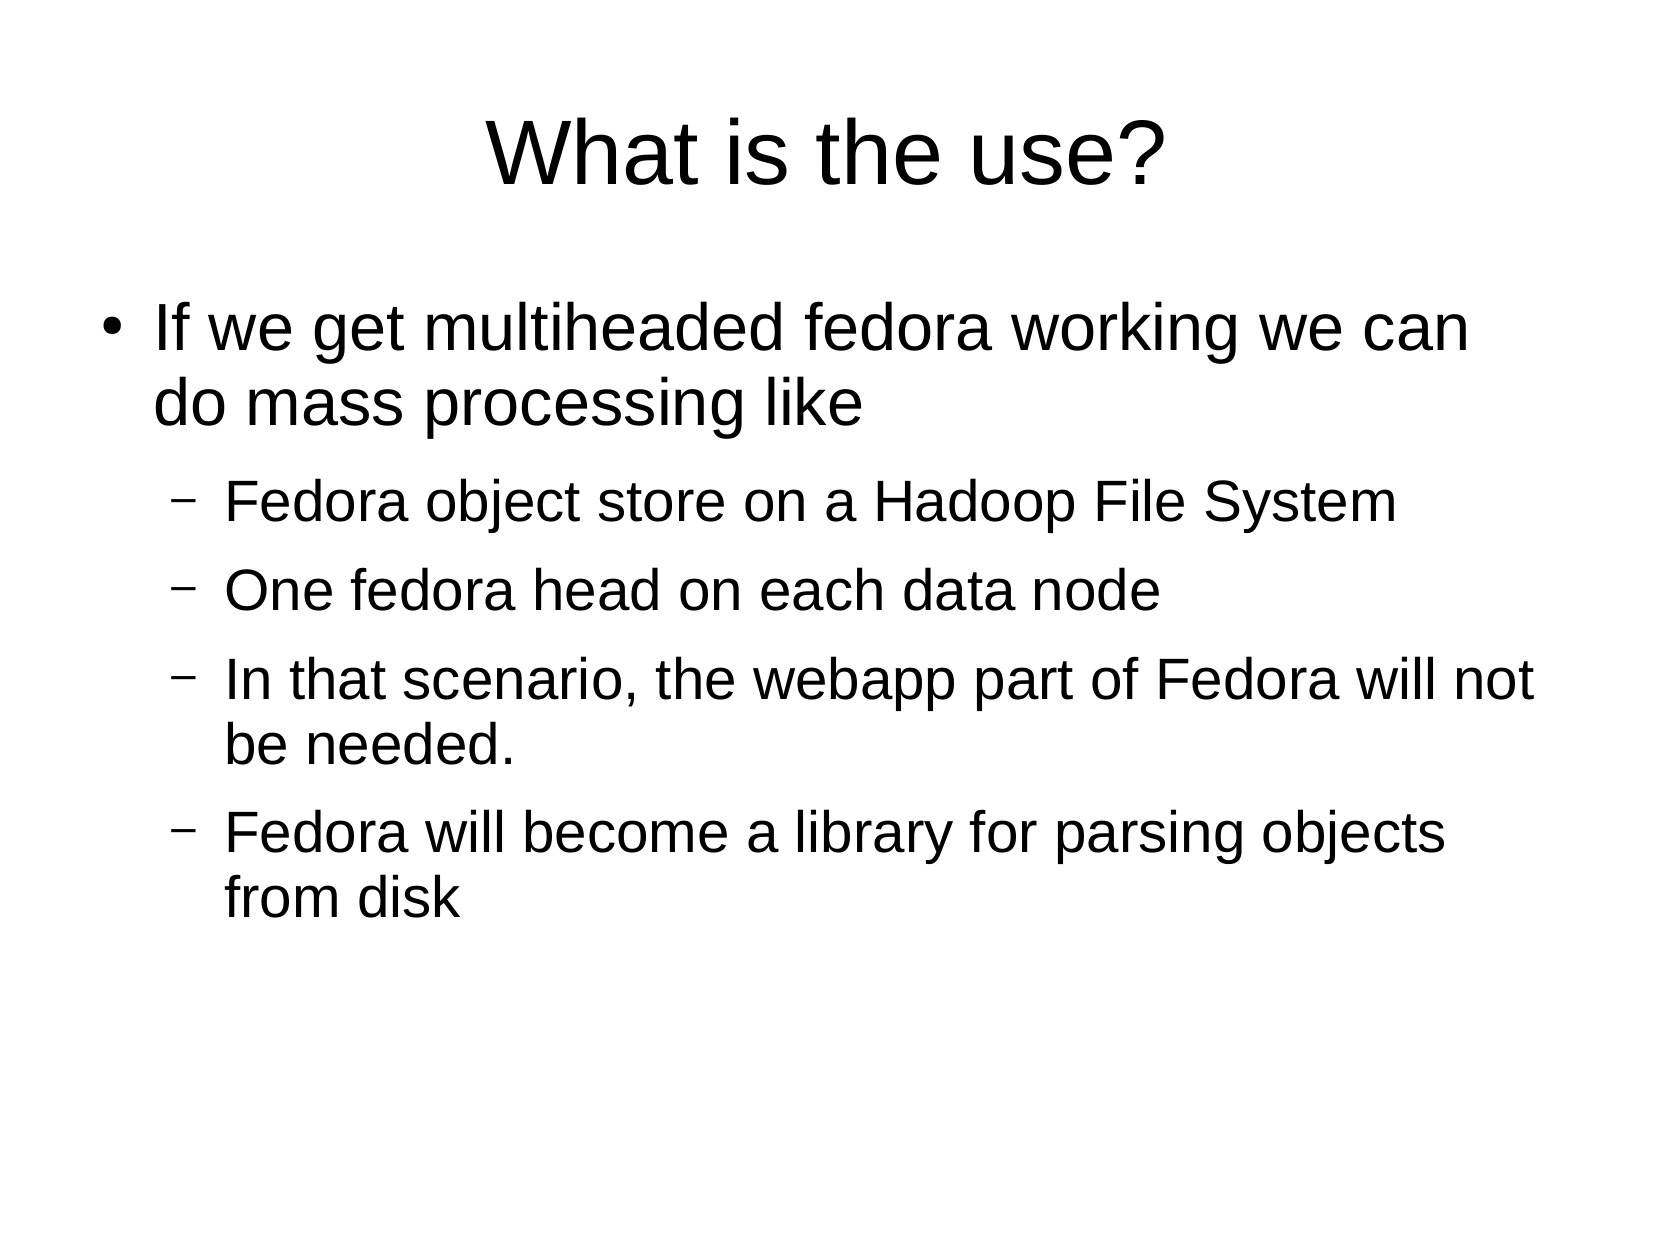

# What is the use?
If we get multiheaded fedora working we can do mass processing like
Fedora object store on a Hadoop File System
One fedora head on each data node
In that scenario, the webapp part of Fedora will not be needed.
Fedora will become a library for parsing objects from disk